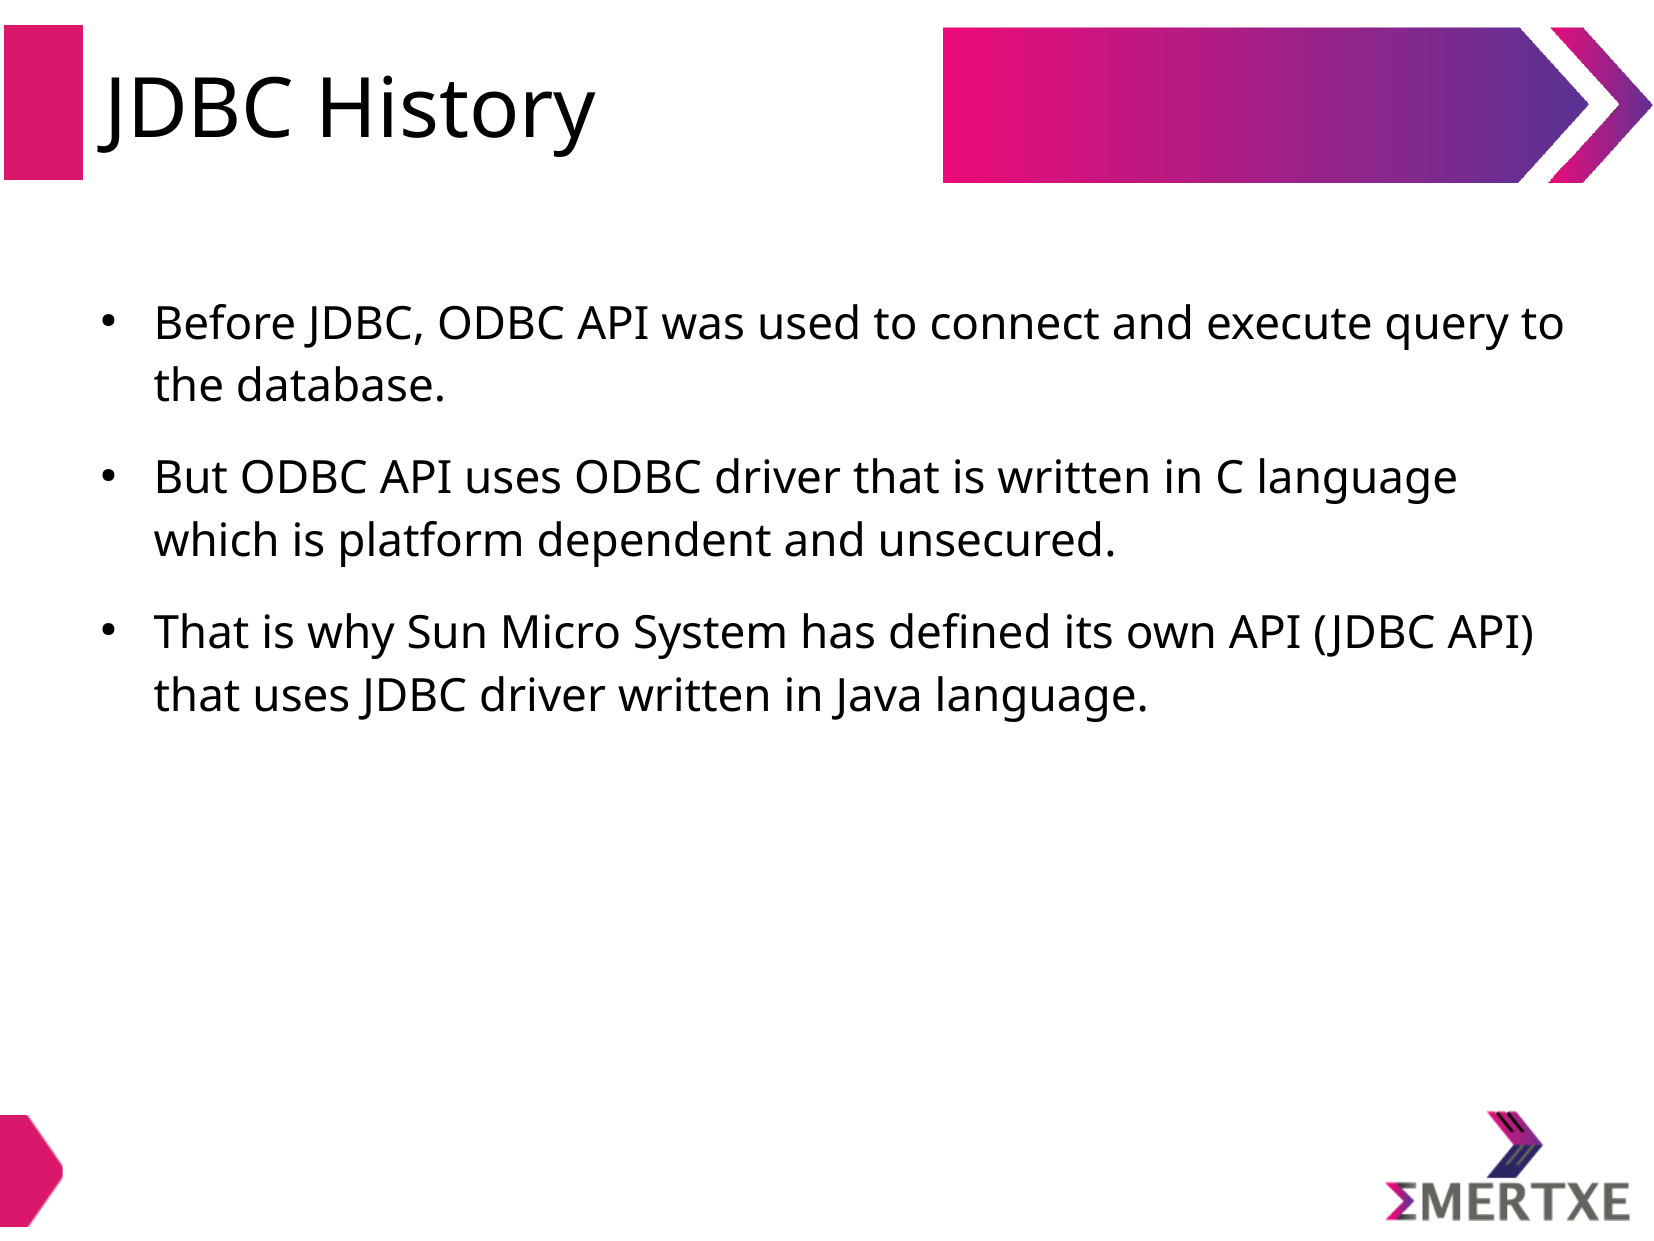

# JDBC History
Before JDBC, ODBC API was used to connect and execute query to the database.
But ODBC API uses ODBC driver that is written in C language which is platform dependent and unsecured.
That is why Sun Micro System has defined its own API (JDBC API) that uses JDBC driver written in Java language.